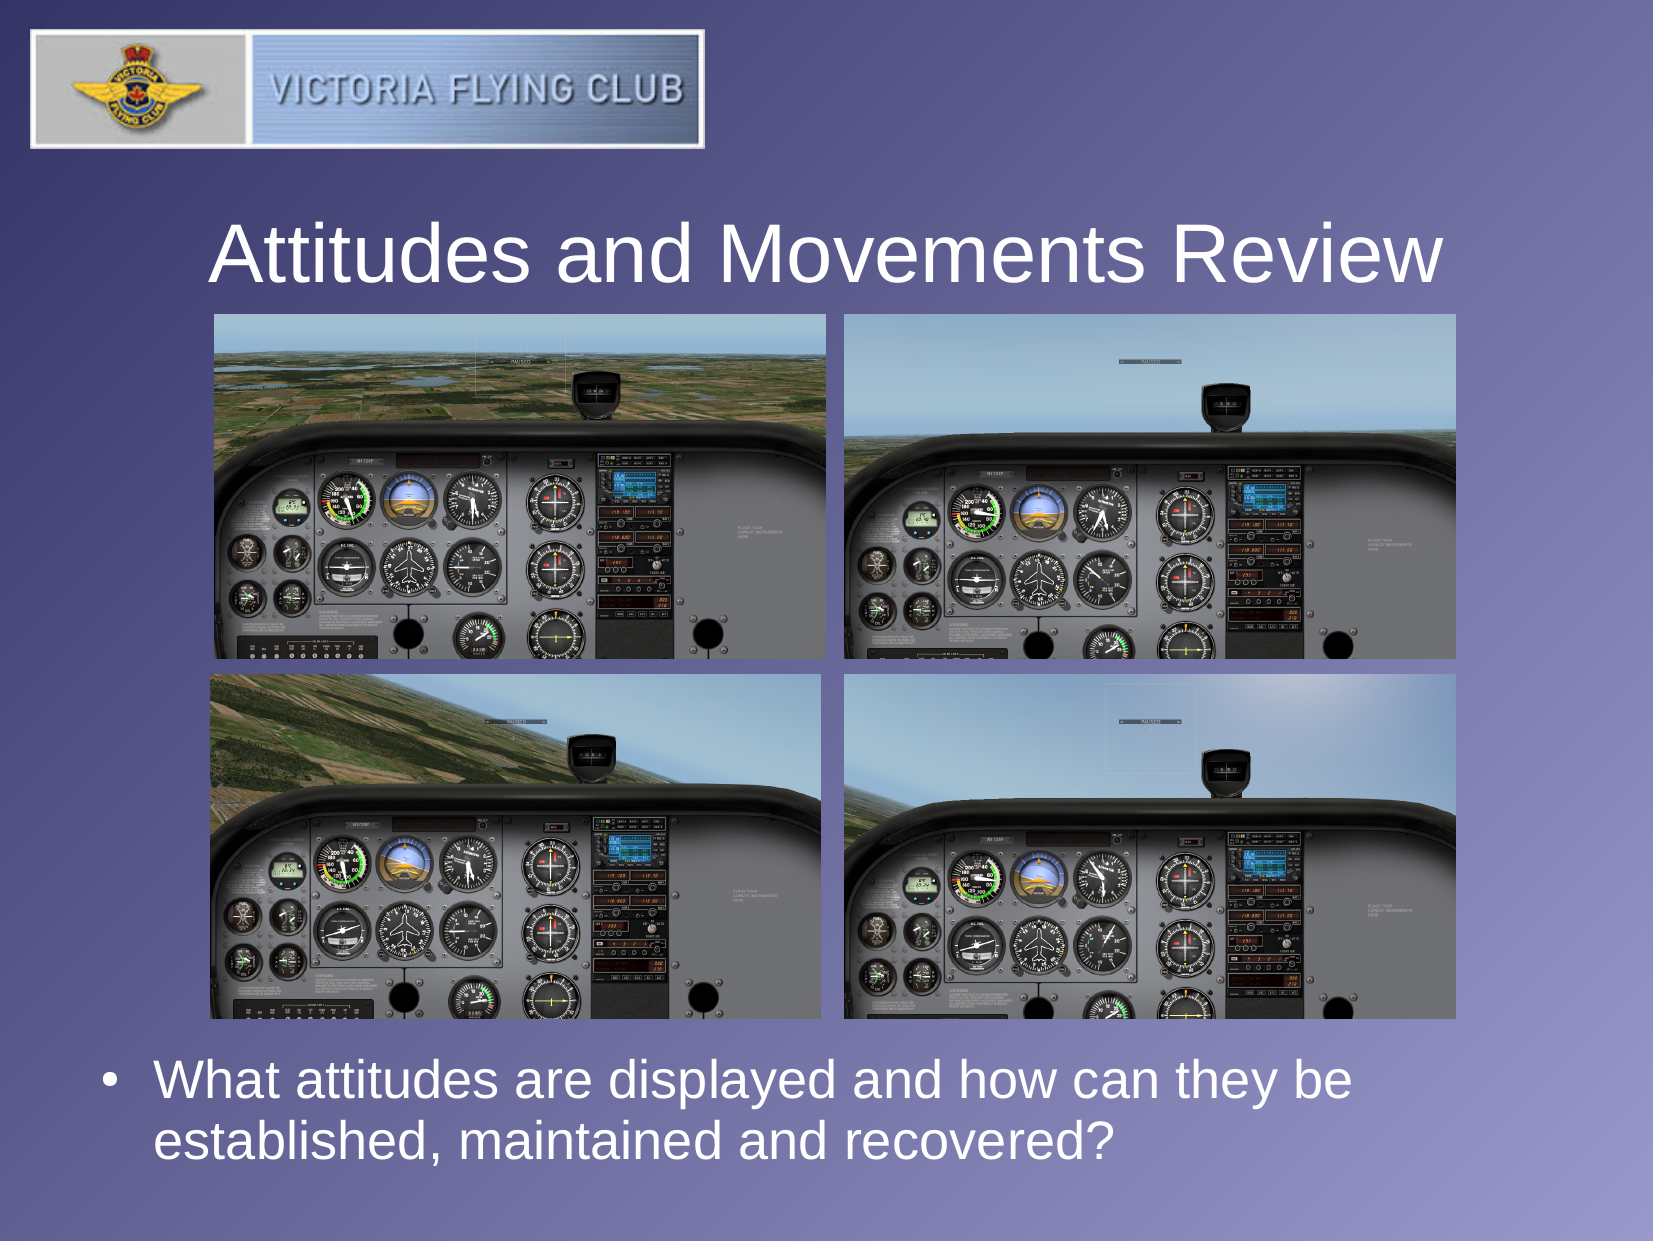

# Attitudes and Movements Review
What attitudes are displayed and how can they be established, maintained and recovered?